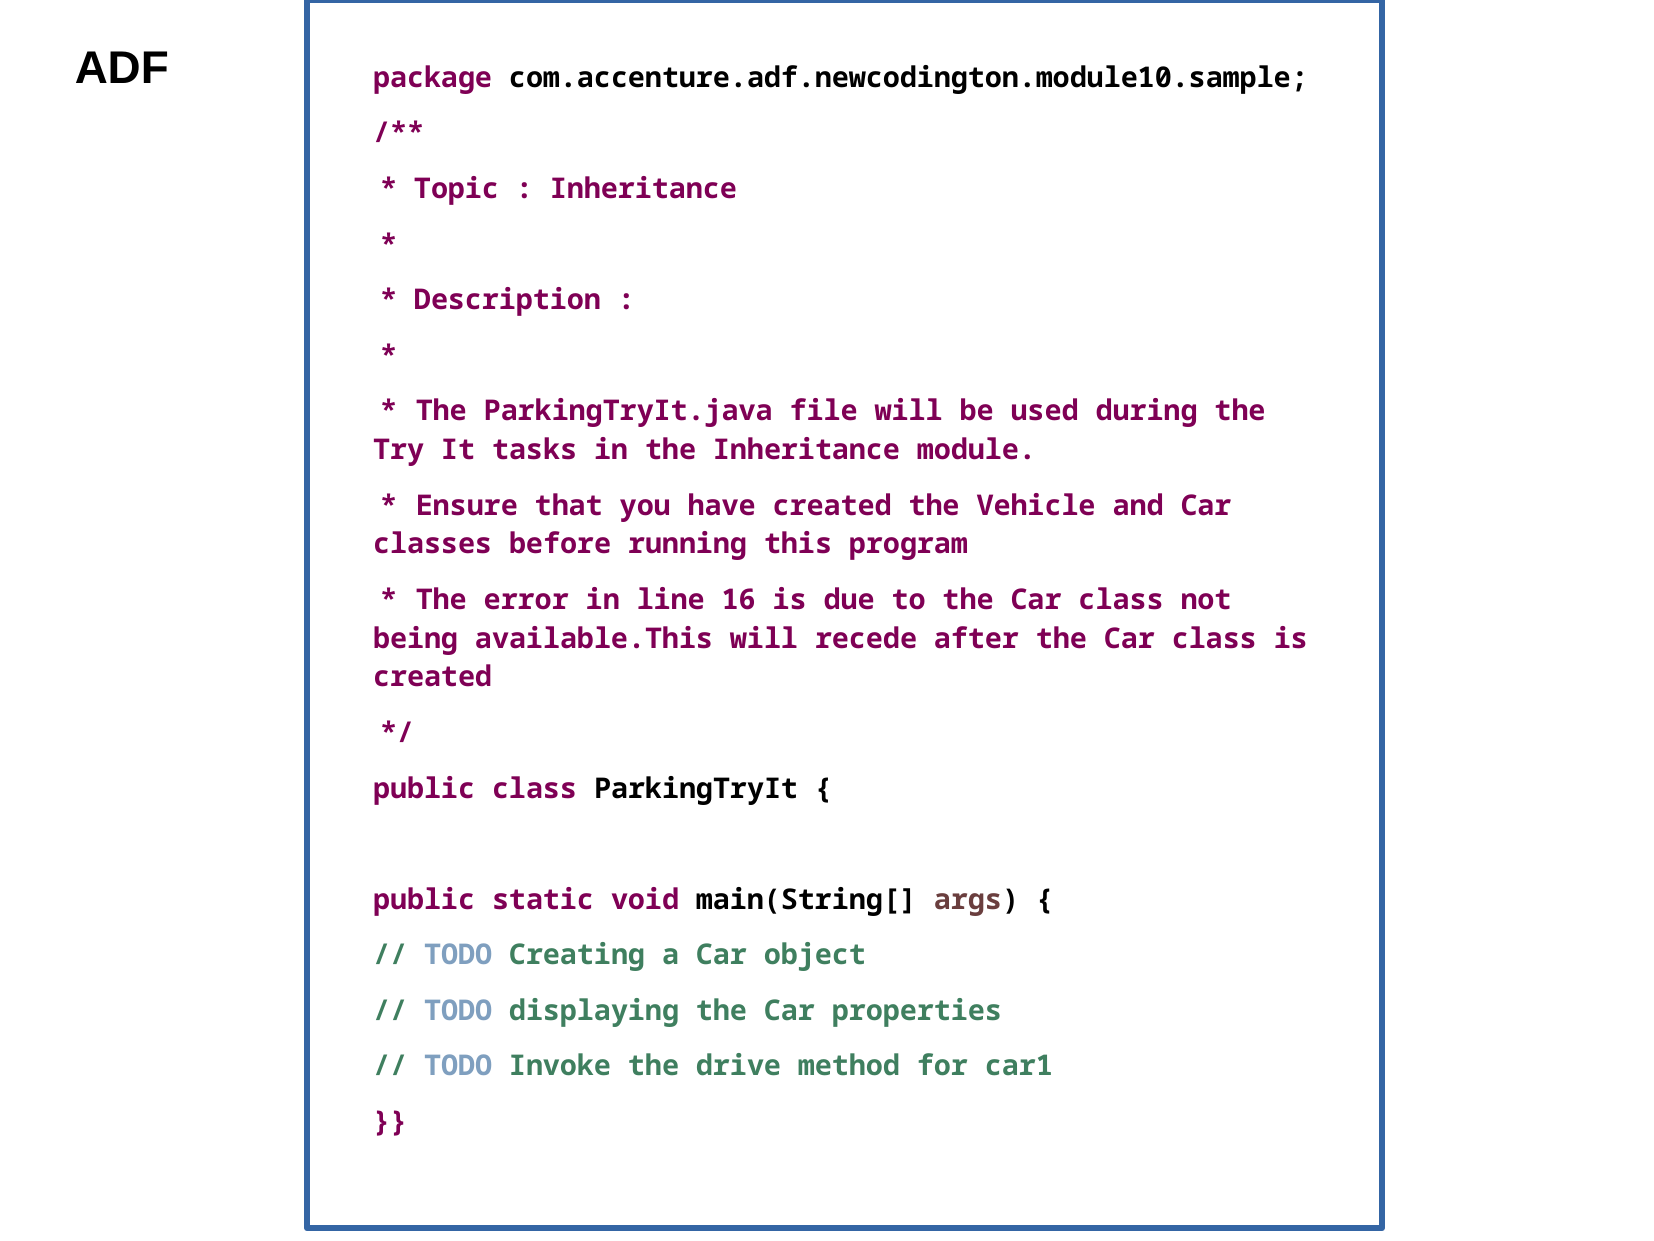

# package com.accenture.adf.newcodington.module10.sample;
/**
 * Topic : Inheritance
 *
 * Description :
 *
 * 	The ParkingTryIt.java file will be used during the Try It tasks in the Inheritance module.
 * 	Ensure that you have created the Vehicle and Car classes before running this program
 *	The error in line 16 is due to the Car class not being available.This will recede after the Car class is created
 */
public class ParkingTryIt {
public static void main(String[] args) {
// TODO Creating a Car object
// TODO displaying the Car properties
// TODO Invoke the drive method for car1
}}
ADF